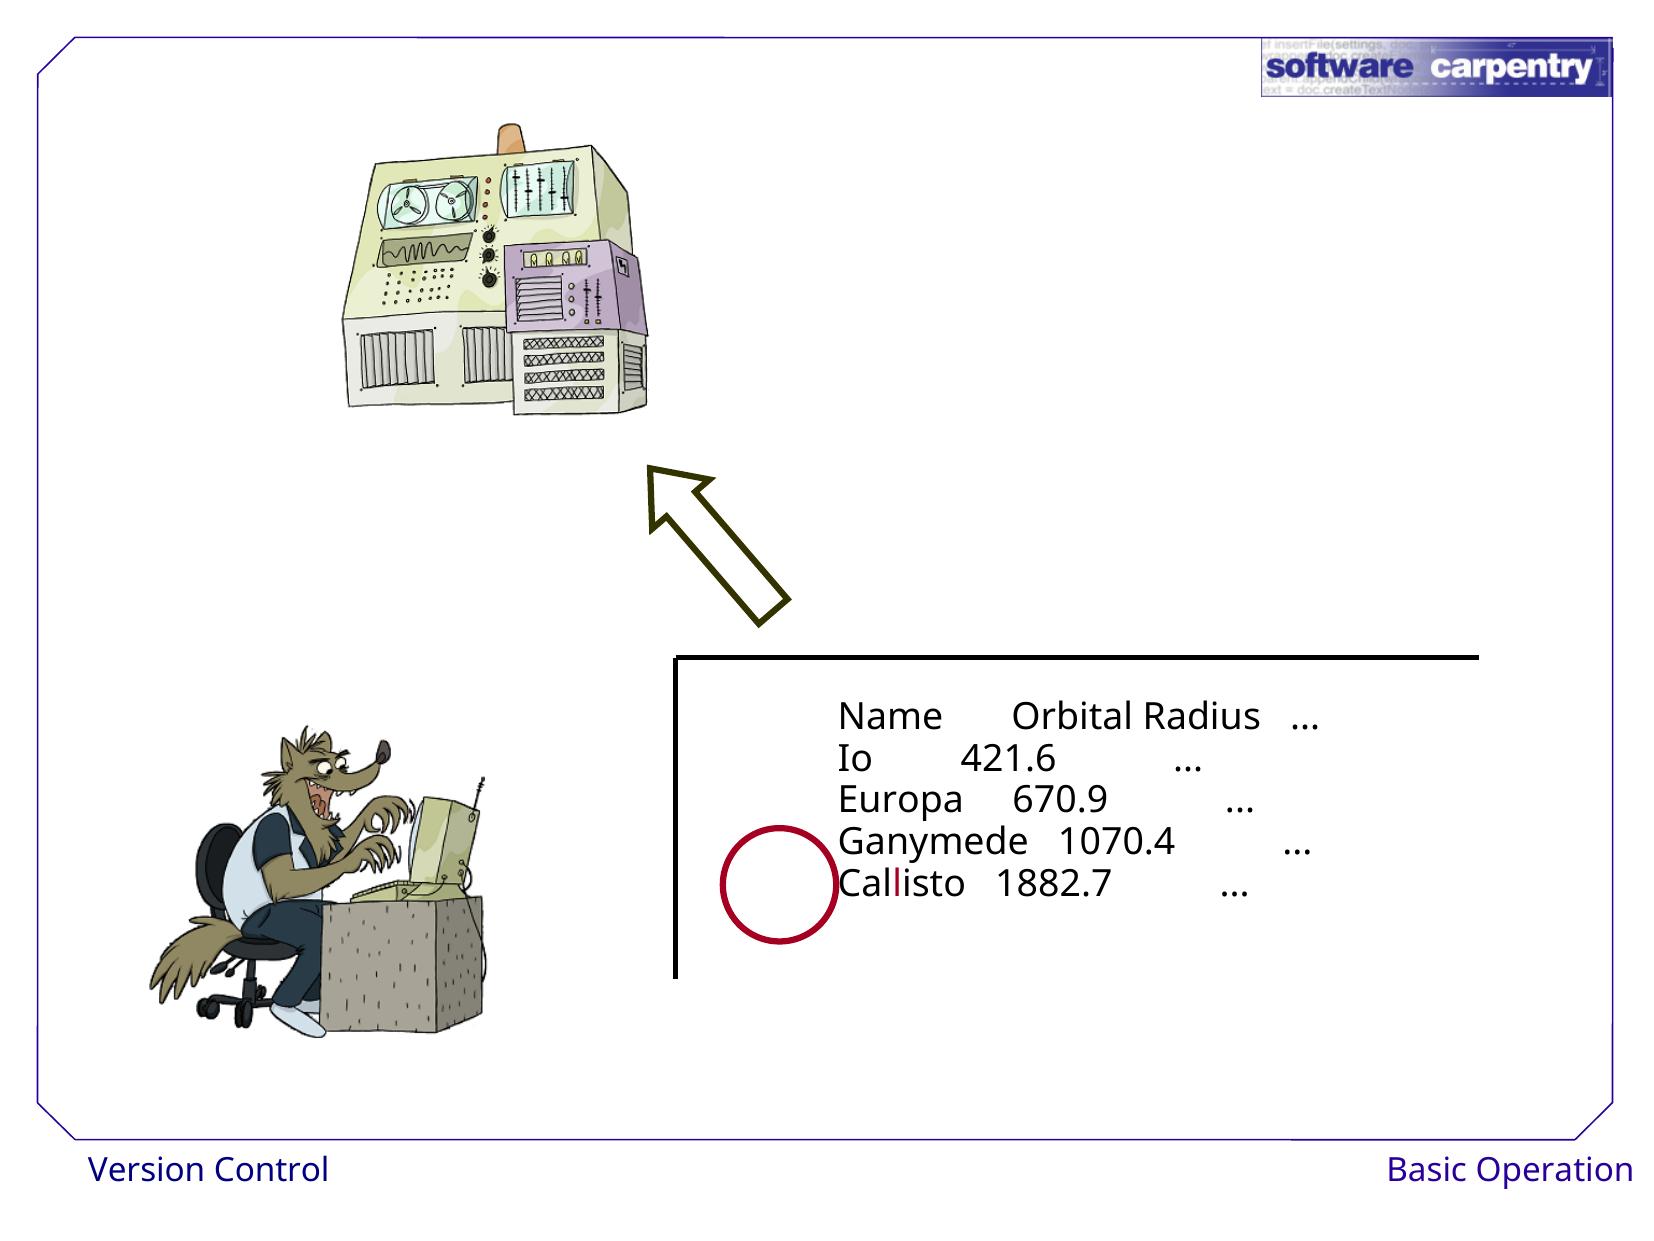

Name Orbital Radius ...
Io 421.6 ...
Europa 670.9 ...
Ganymede 1070.4 ...
Callisto 1882.7 ...